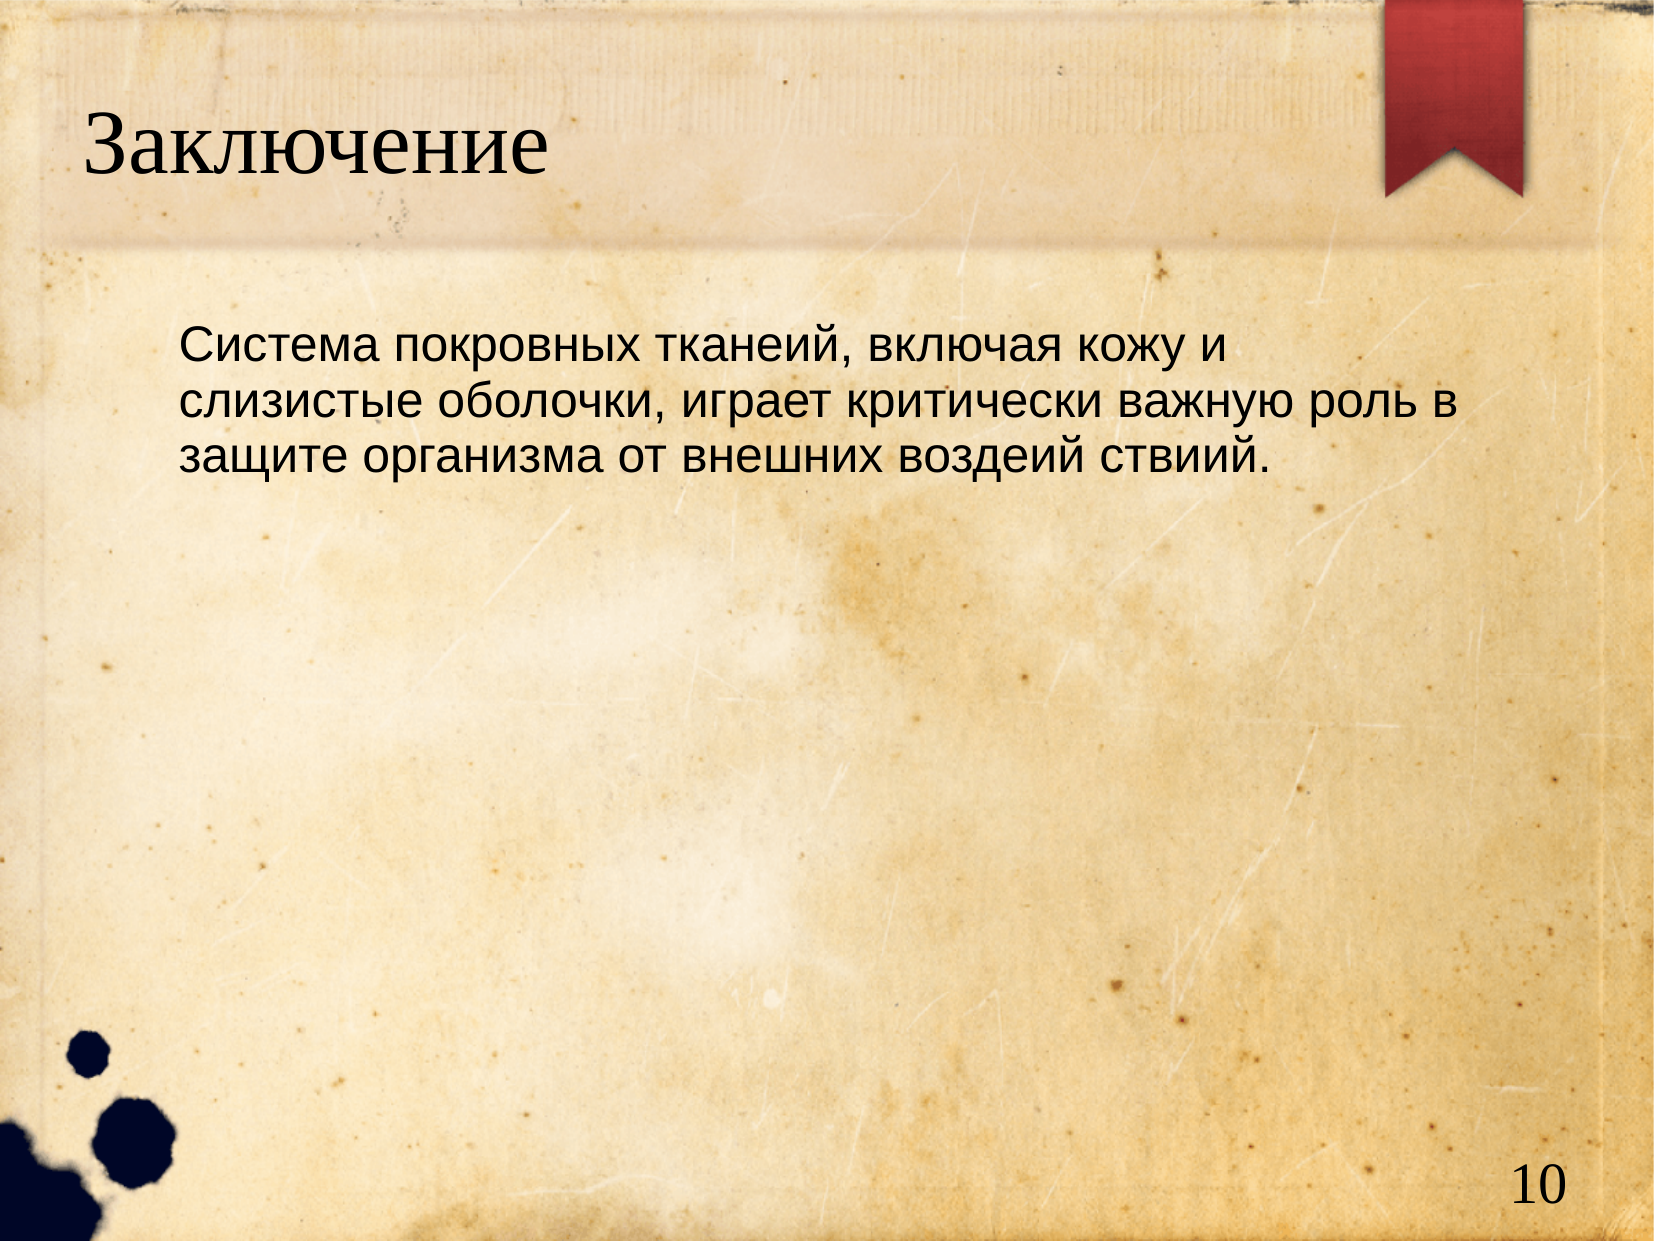

# Заключение
Система покровных тканеий, включая кожу и слизистые оболочки, играет критически важную роль в защите организма от внешних воздеий ствиий.
10